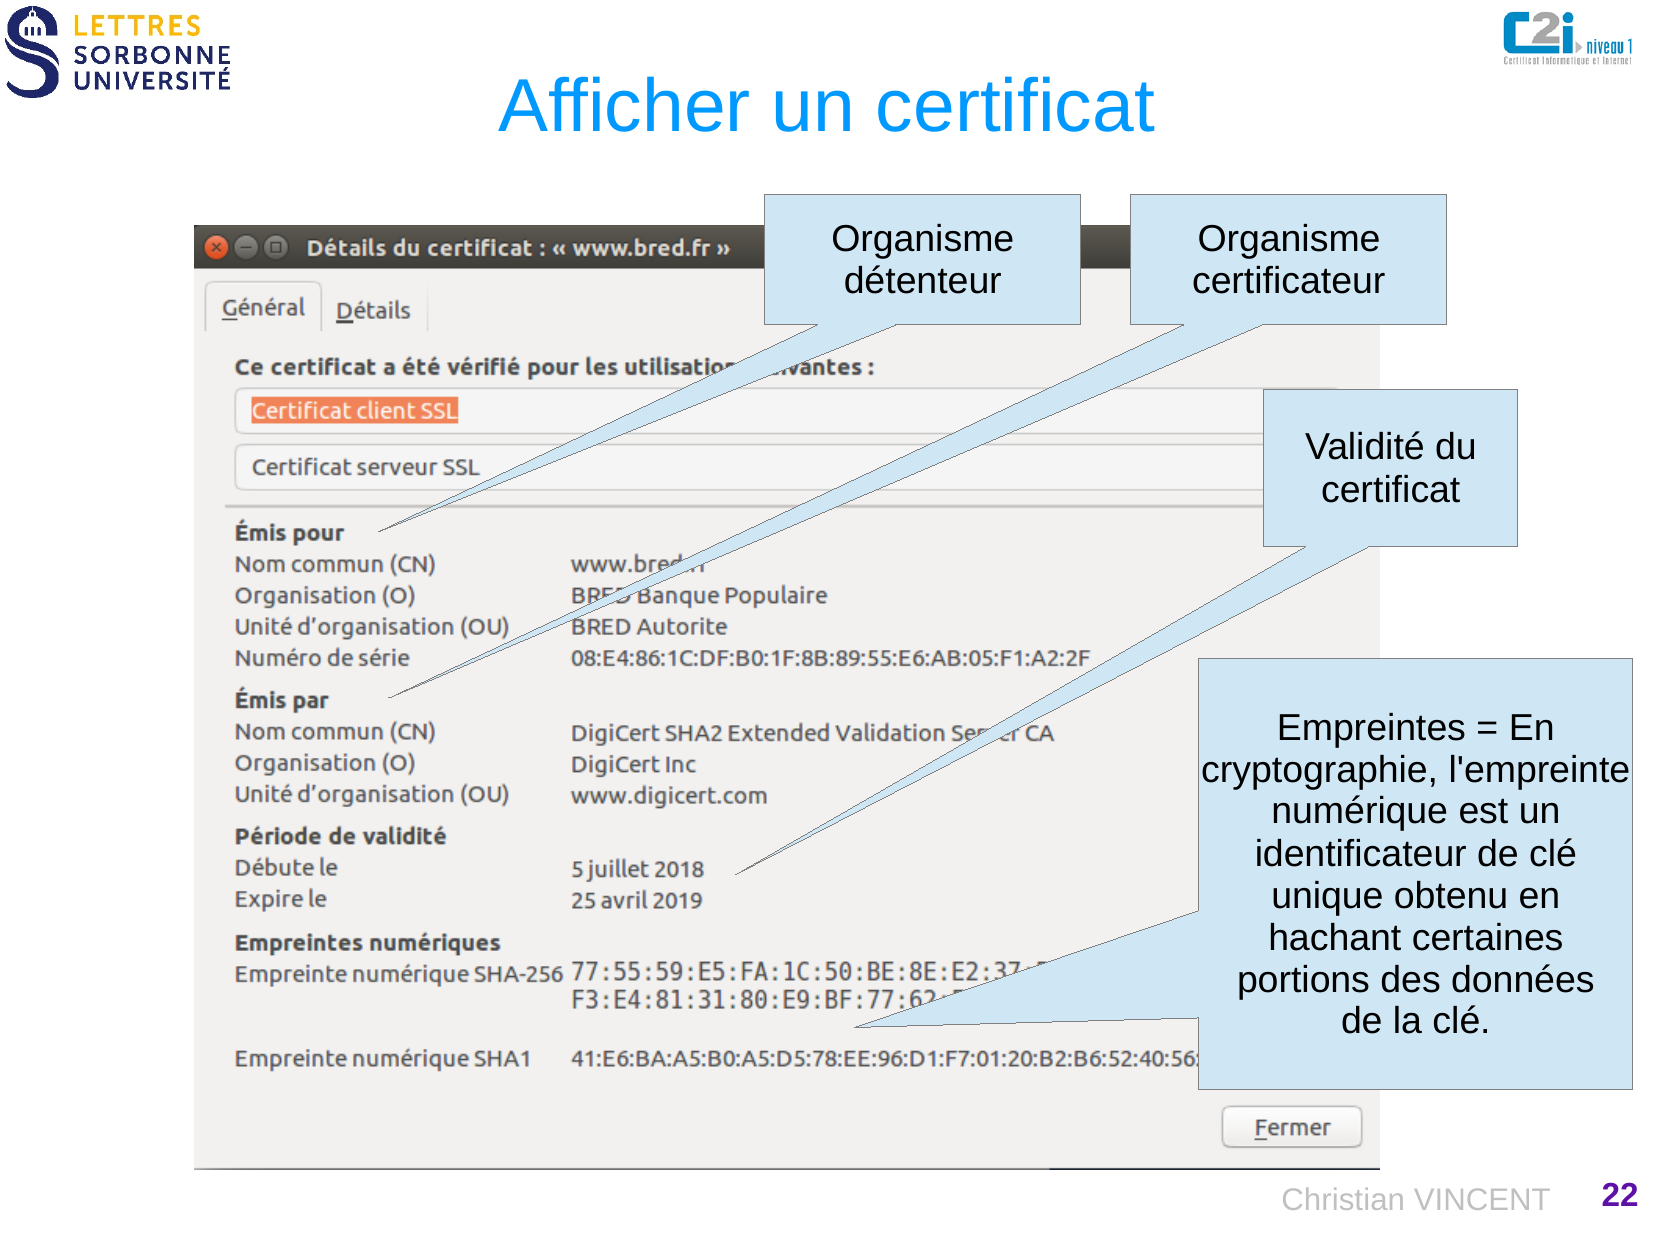

# Afficher un certificat
Organisme
détenteur
Organisme
certificateur
Validité du
certificat
Empreintes = En
cryptographie, l'empreinte
numérique est un
identificateur de clé
unique obtenu en
hachant certaines
portions des données
de la clé.